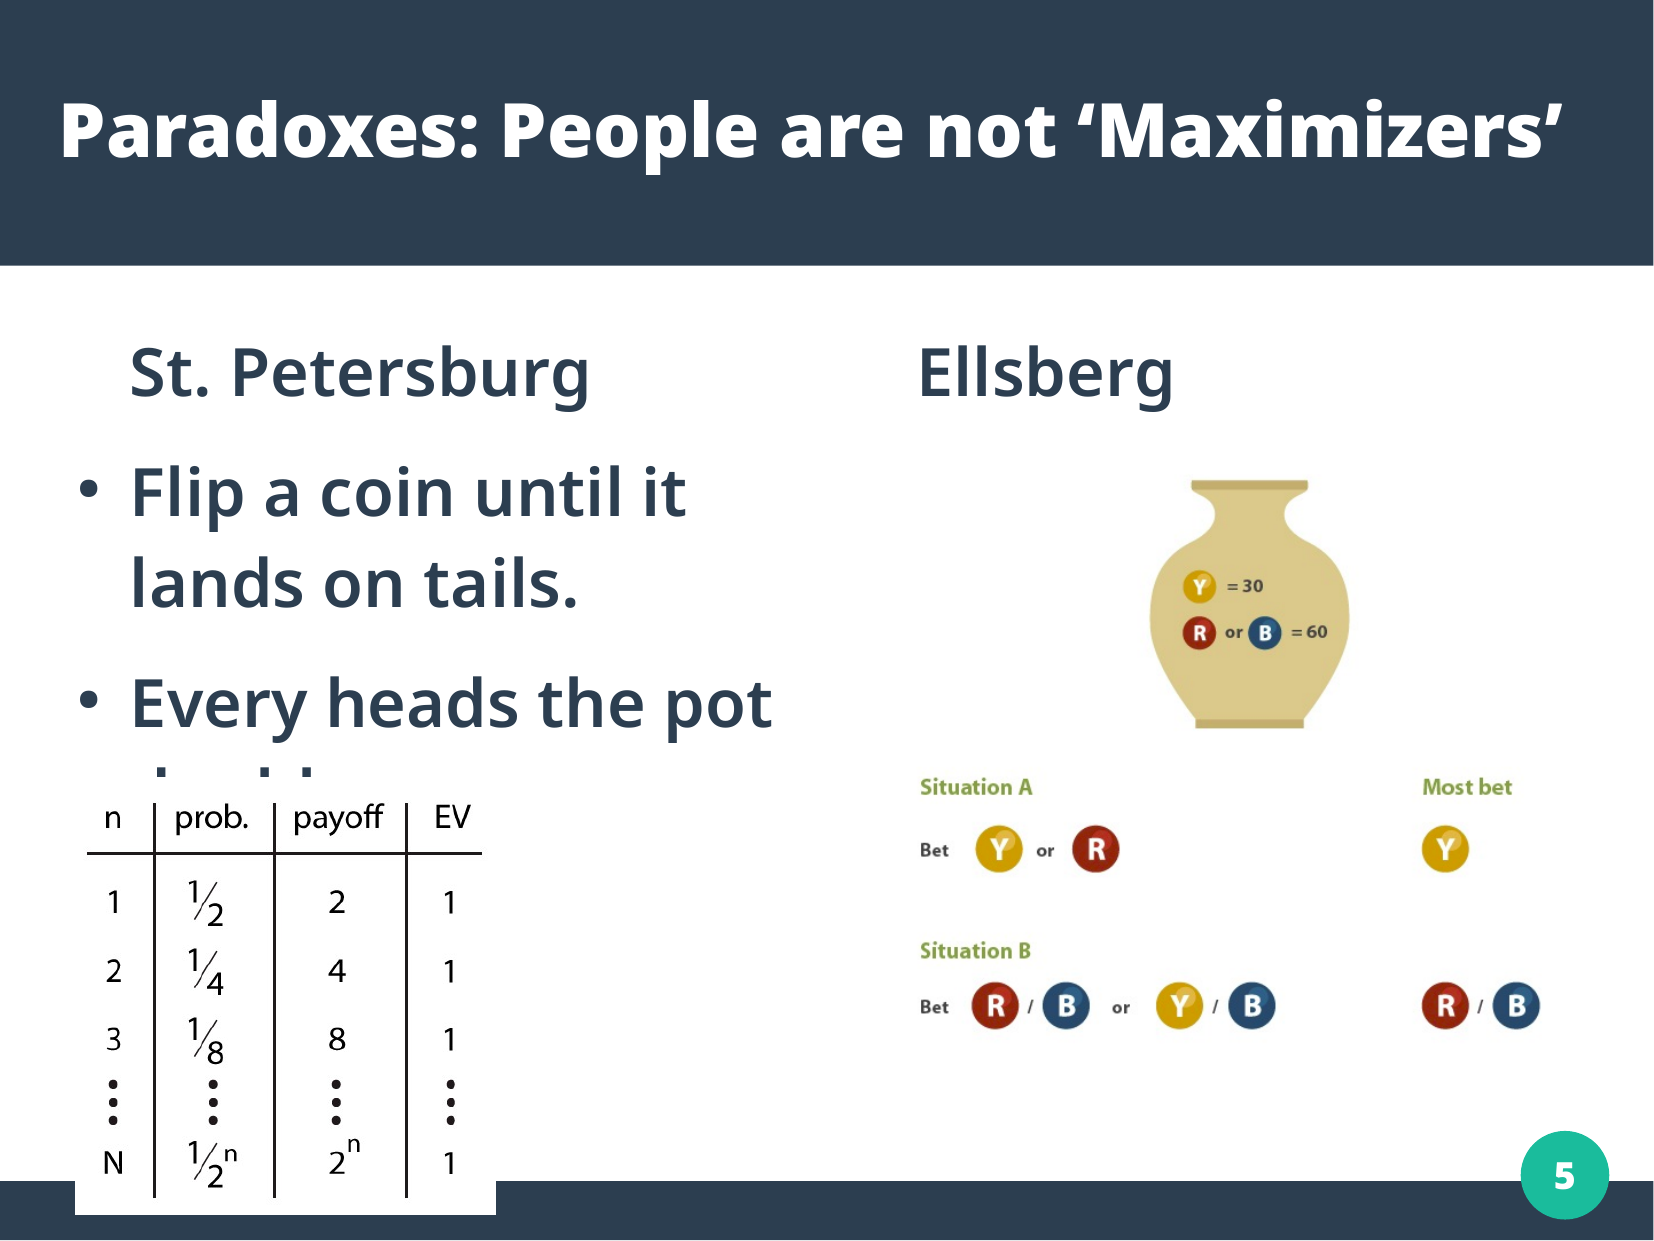

# Paradoxes: People are not ‘Maximizers’
St. Petersburg
Flip a coin until it lands on tails.
Every heads the pot doubles
Ellsberg
5